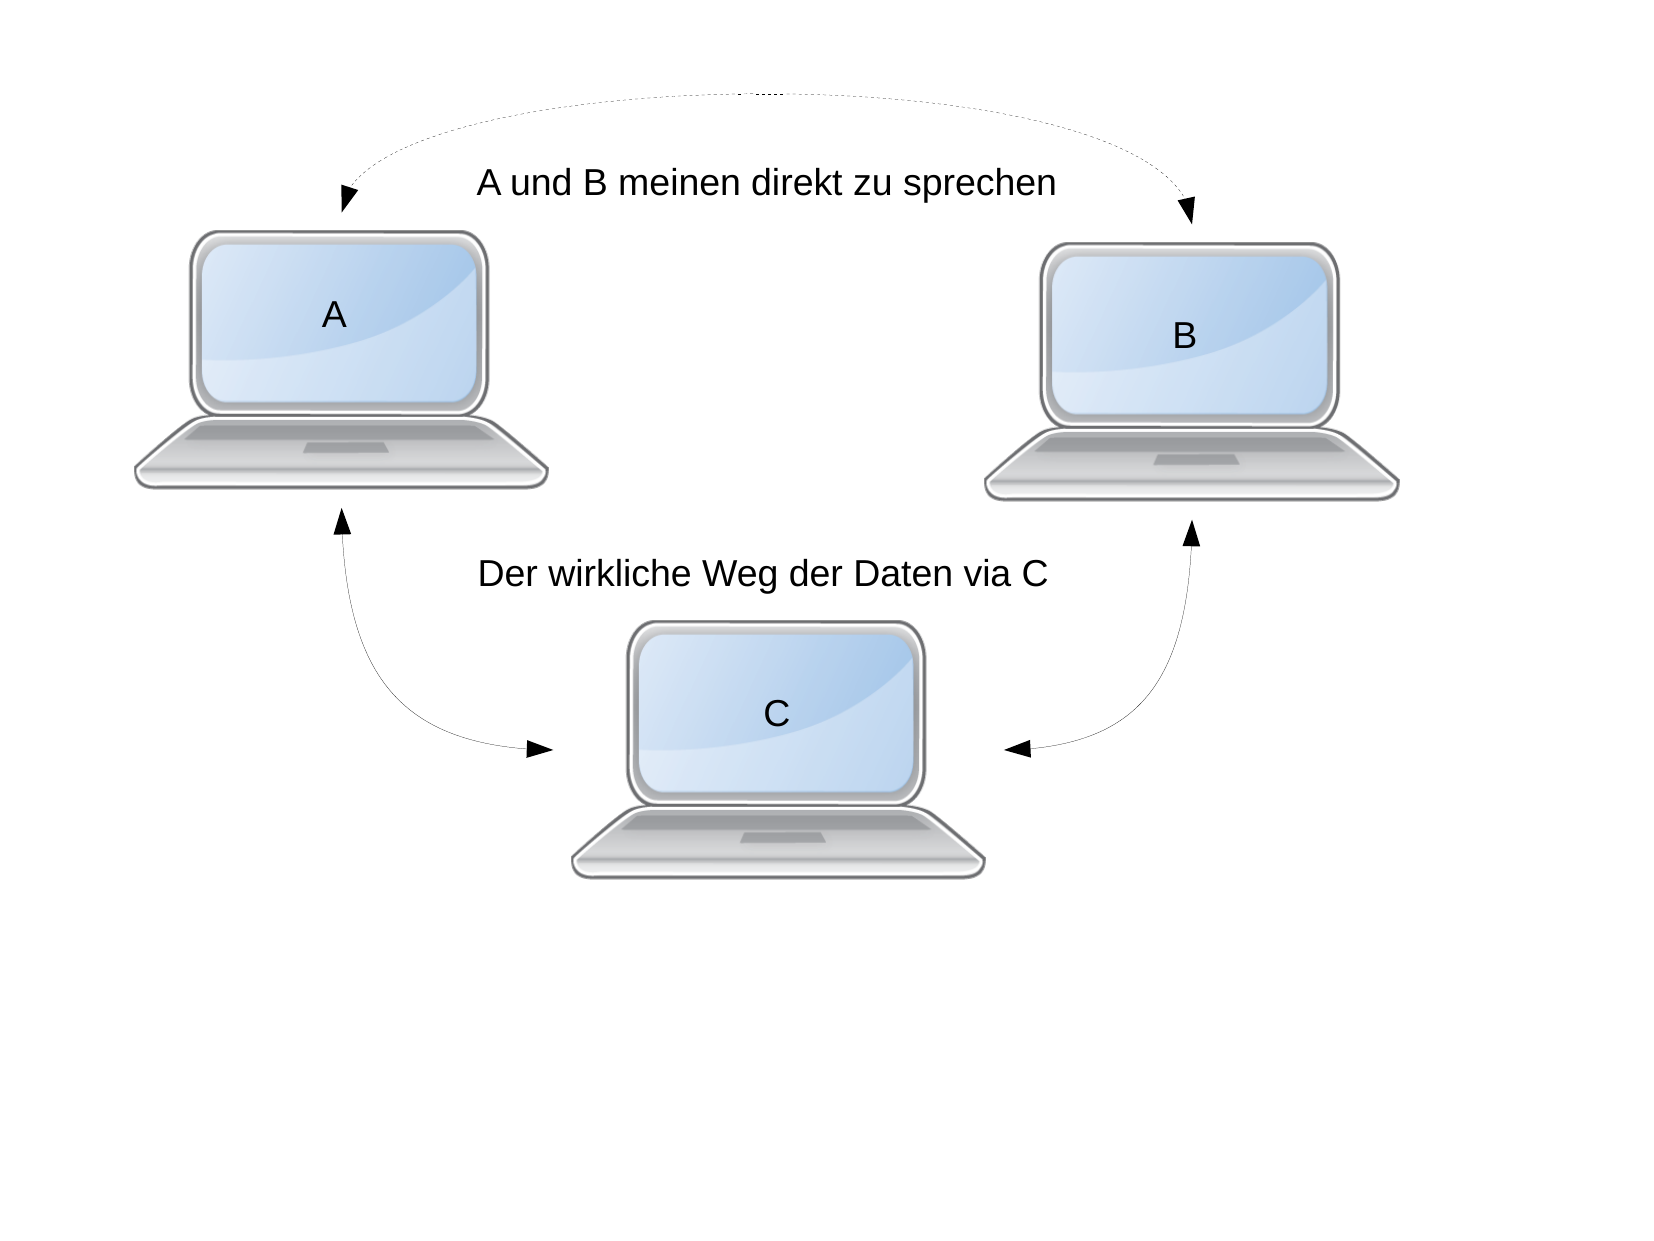

A
B
Der wirkliche Weg der Daten via C
C